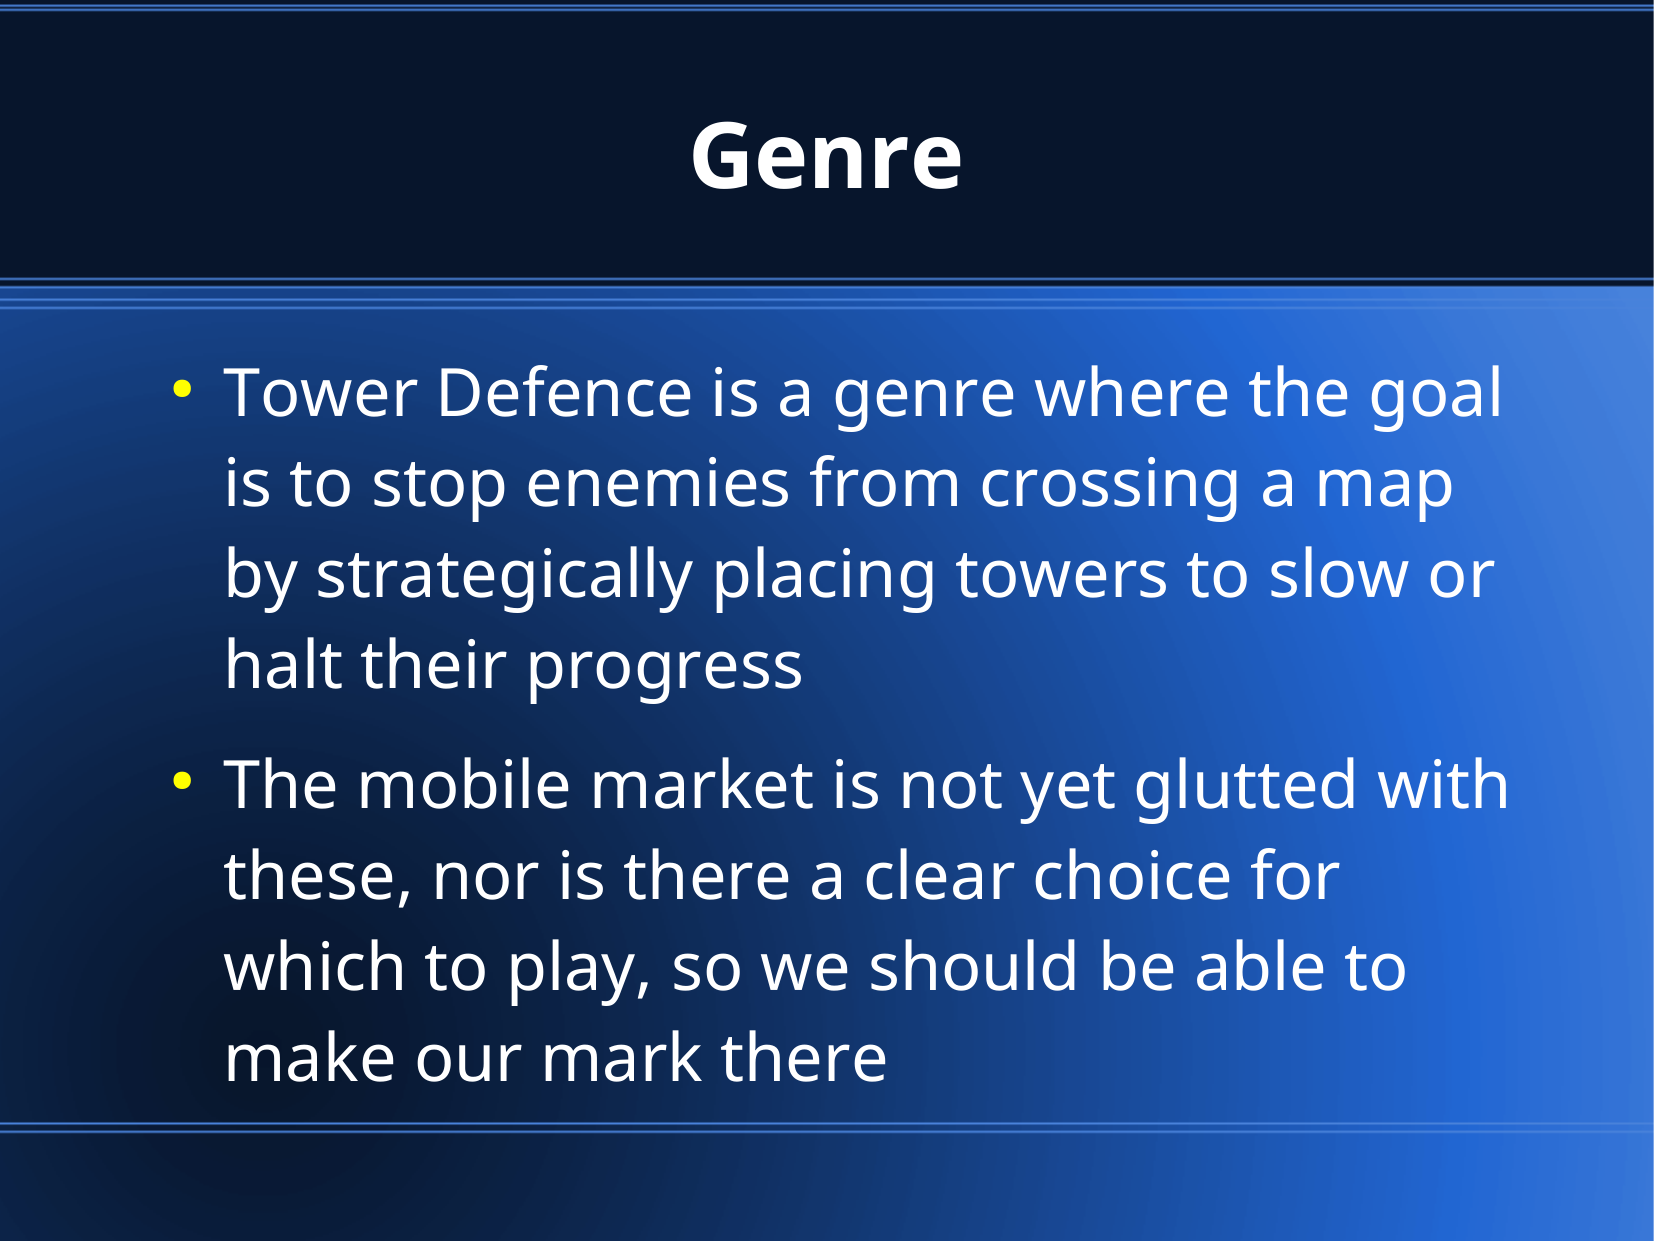

# Genre
Tower Defence is a genre where the goal is to stop enemies from crossing a map by strategically placing towers to slow or halt their progress
The mobile market is not yet glutted with these, nor is there a clear choice for which to play, so we should be able to make our mark there